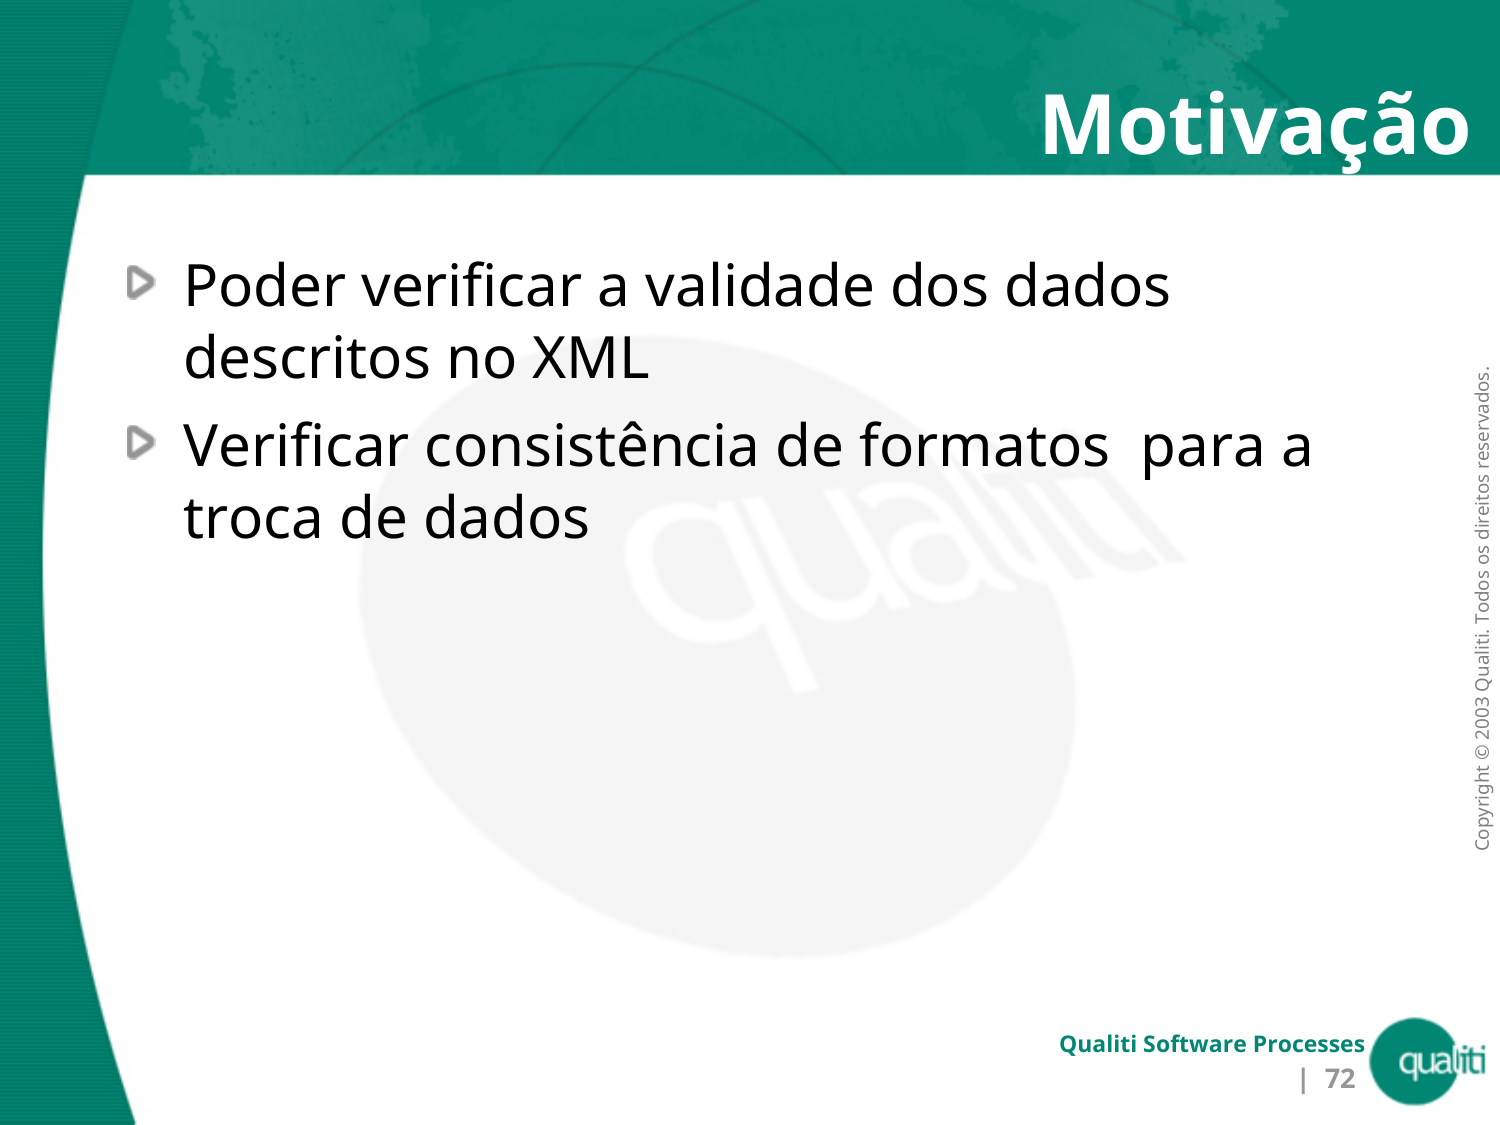

# Motivação
Poder verificar a validade dos dados descritos no XML
Verificar consistência de formatos para a troca de dados